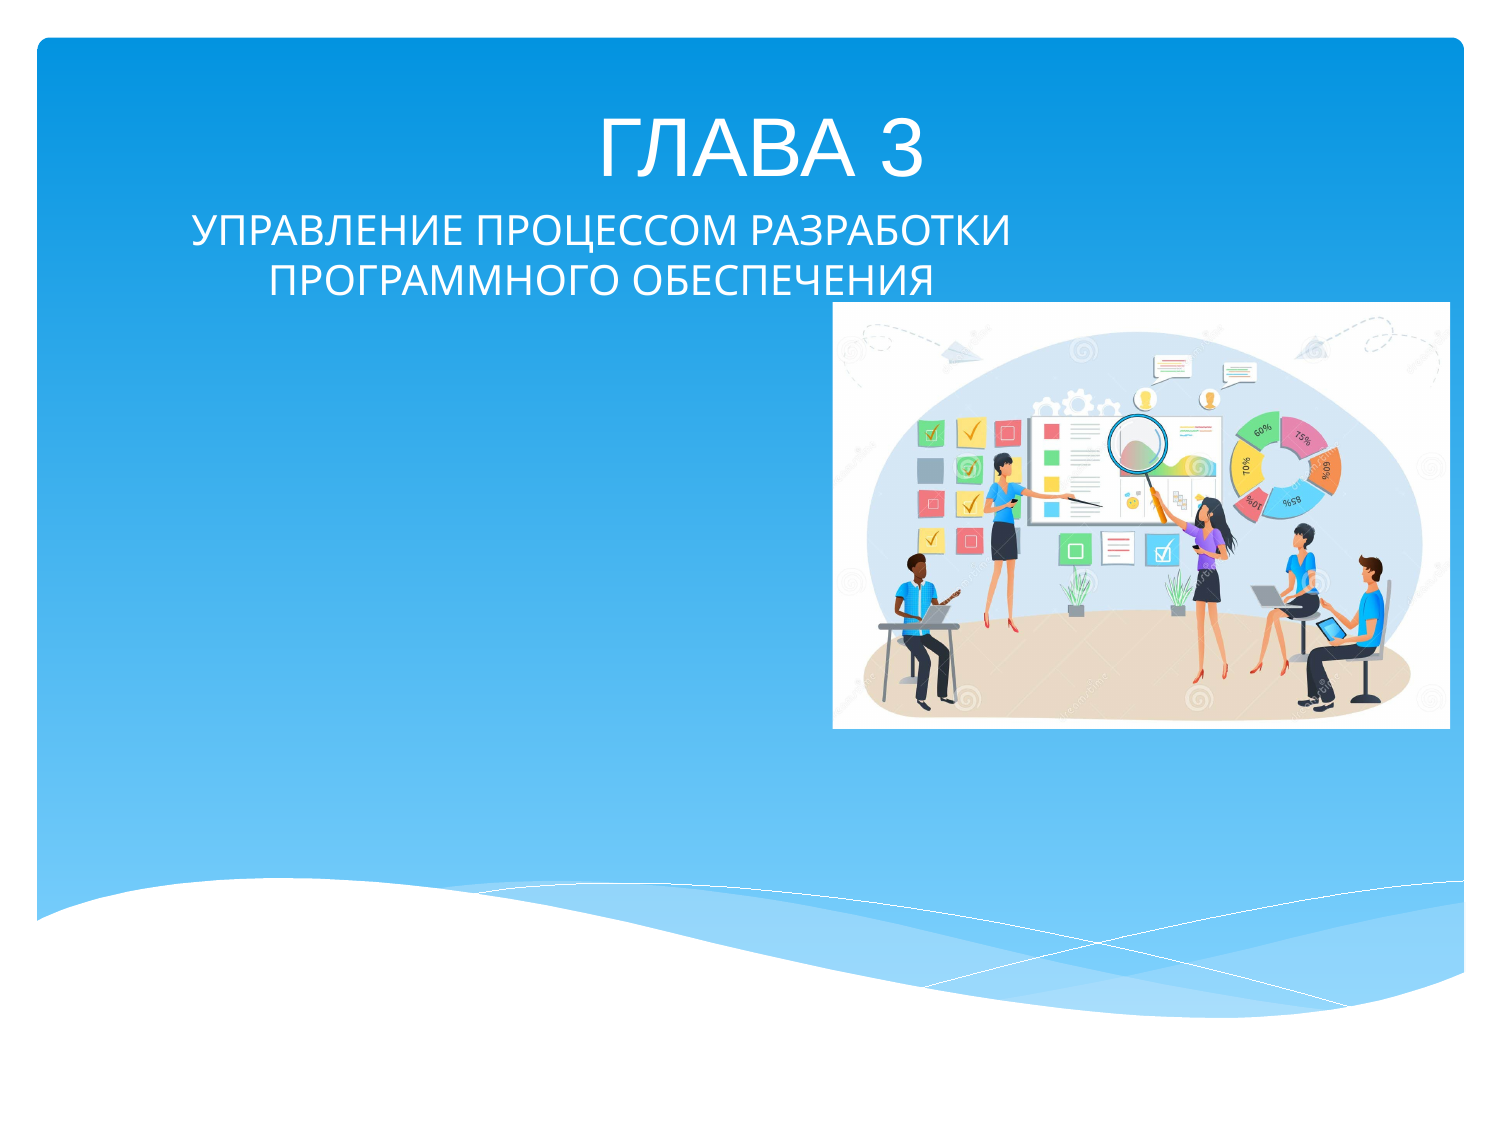

# ГЛАВА 3
УПРАВЛЕНИЕ ПРОЦЕССОМ РАЗРАБОТКИ ПРОГРАММНОГО ОБЕСПЕЧЕНИЯ